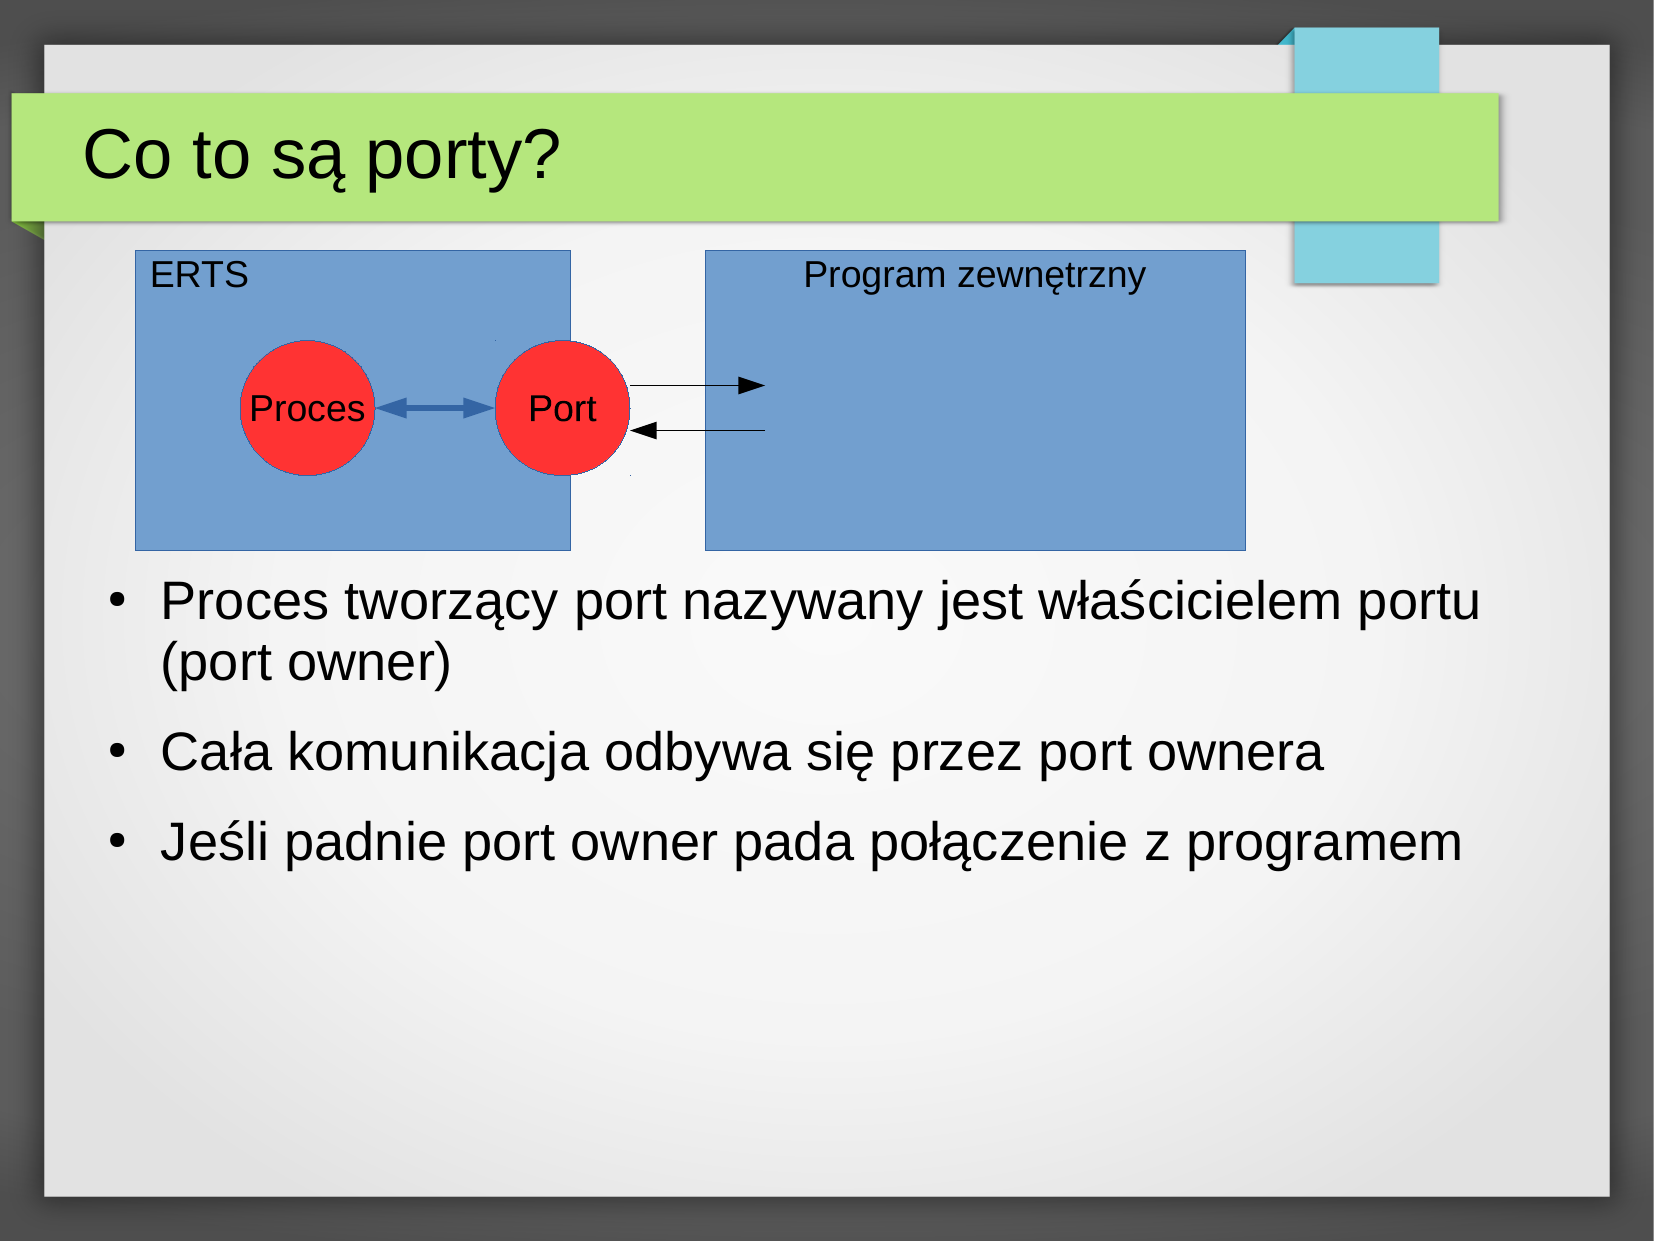

# Co to są porty?
ERTS
Program zewnętrzny
Proces
Proces tworzący port nazywany jest właścicielem portu (port owner)
Cała komunikacja odbywa się przez port ownera
Jeśli padnie port owner pada połączenie z programem